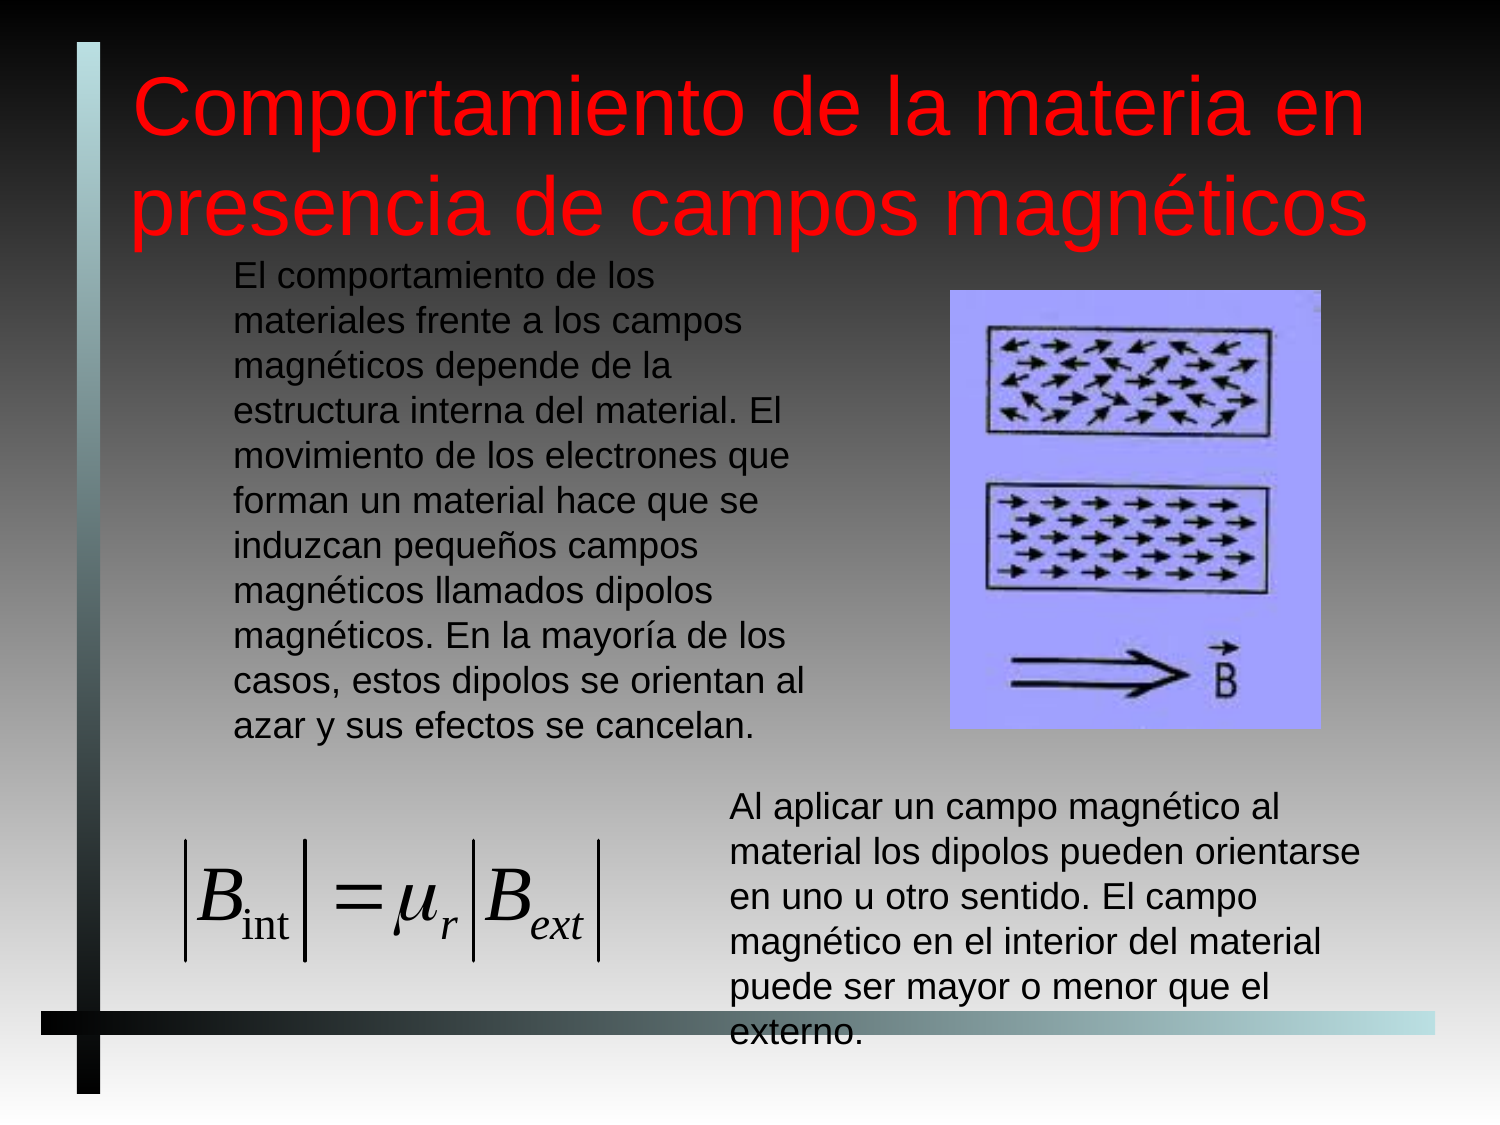

# Comportamiento de la materia en presencia de campos magnéticos
El comportamiento de los materiales frente a los campos magnéticos depende de la estructura interna del material. El movimiento de los electrones que forman un material hace que se induzcan pequeños campos magnéticos llamados dipolos magnéticos. En la mayoría de los casos, estos dipolos se orientan al azar y sus efectos se cancelan.
Al aplicar un campo magnético al material los dipolos pueden orientarse en uno u otro sentido. El campo magnético en el interior del material puede ser mayor o menor que el externo.